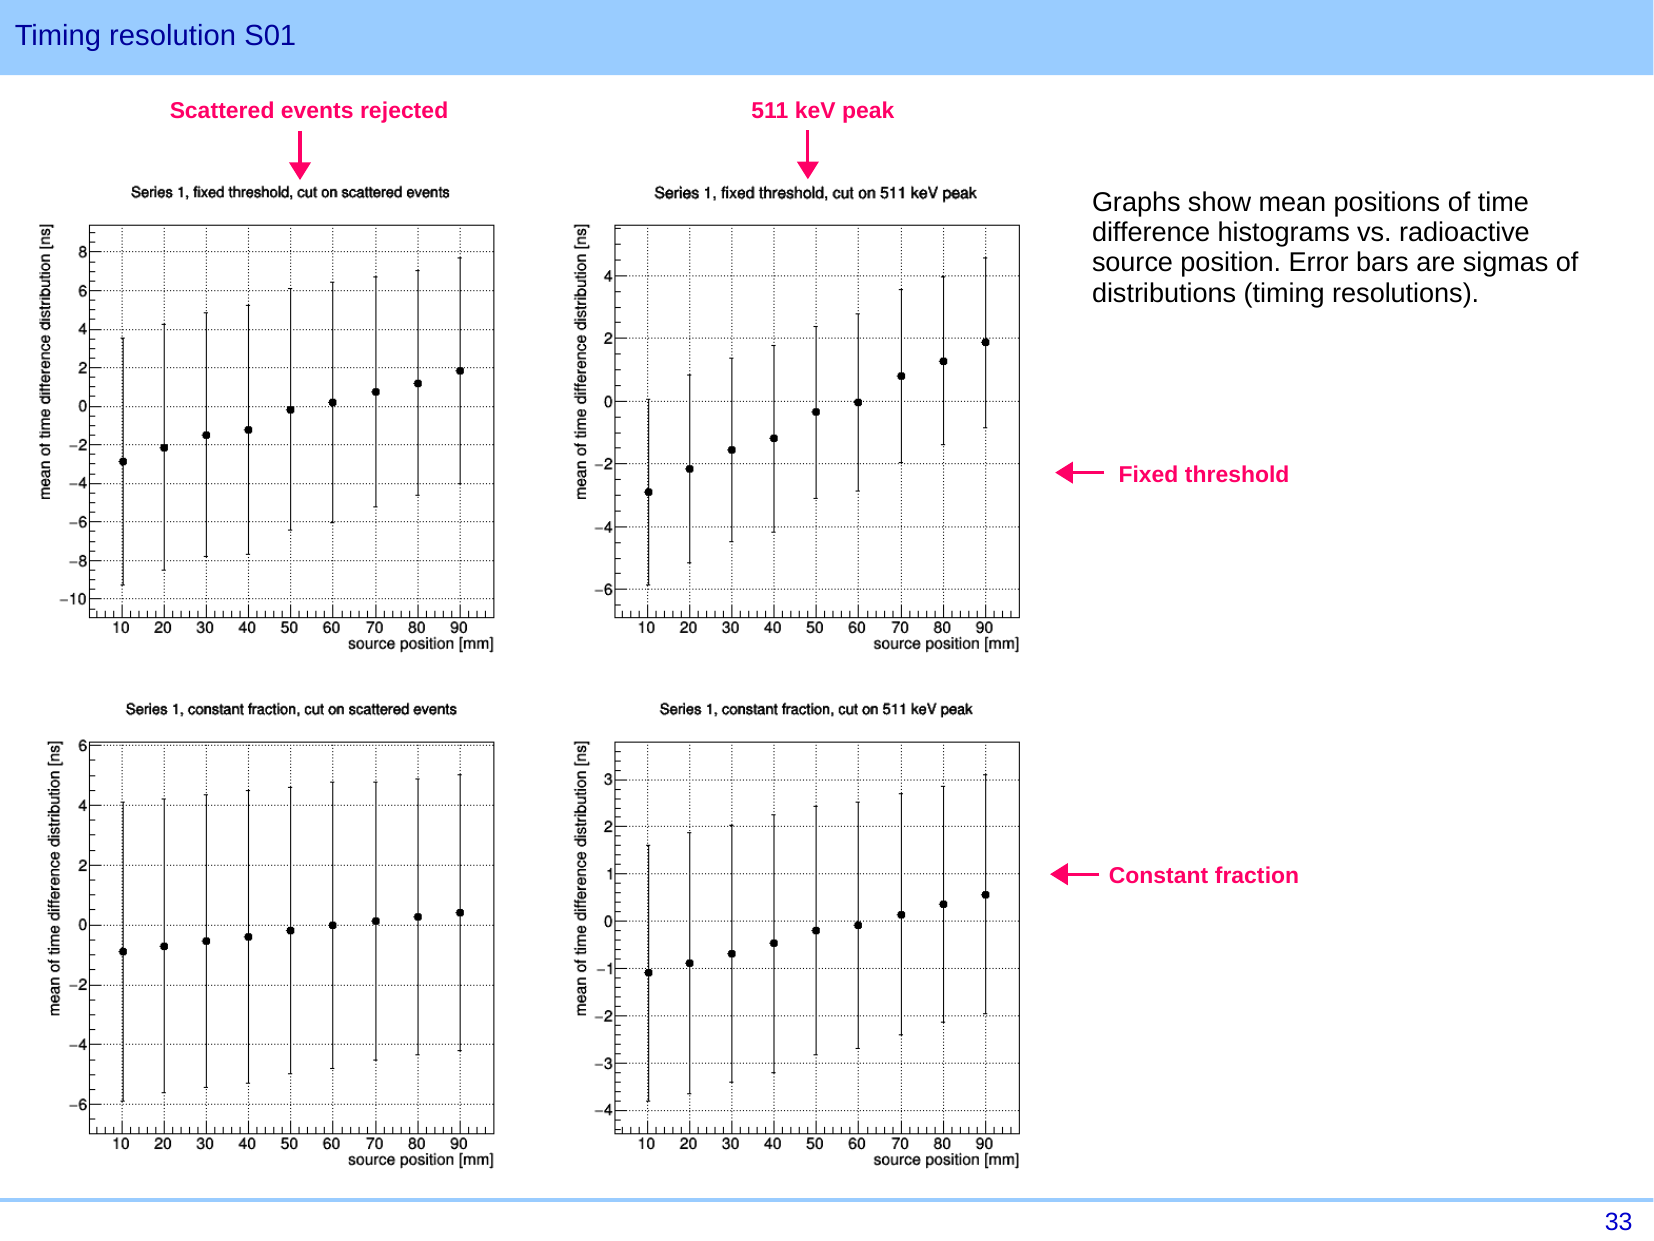

Timing resolution S01
Scattered events rejected
511 keV peak
Graphs show mean positions of time difference histograms vs. radioactive source position. Error bars are sigmas of distributions (timing resolutions).
Fixed threshold
Constant fraction